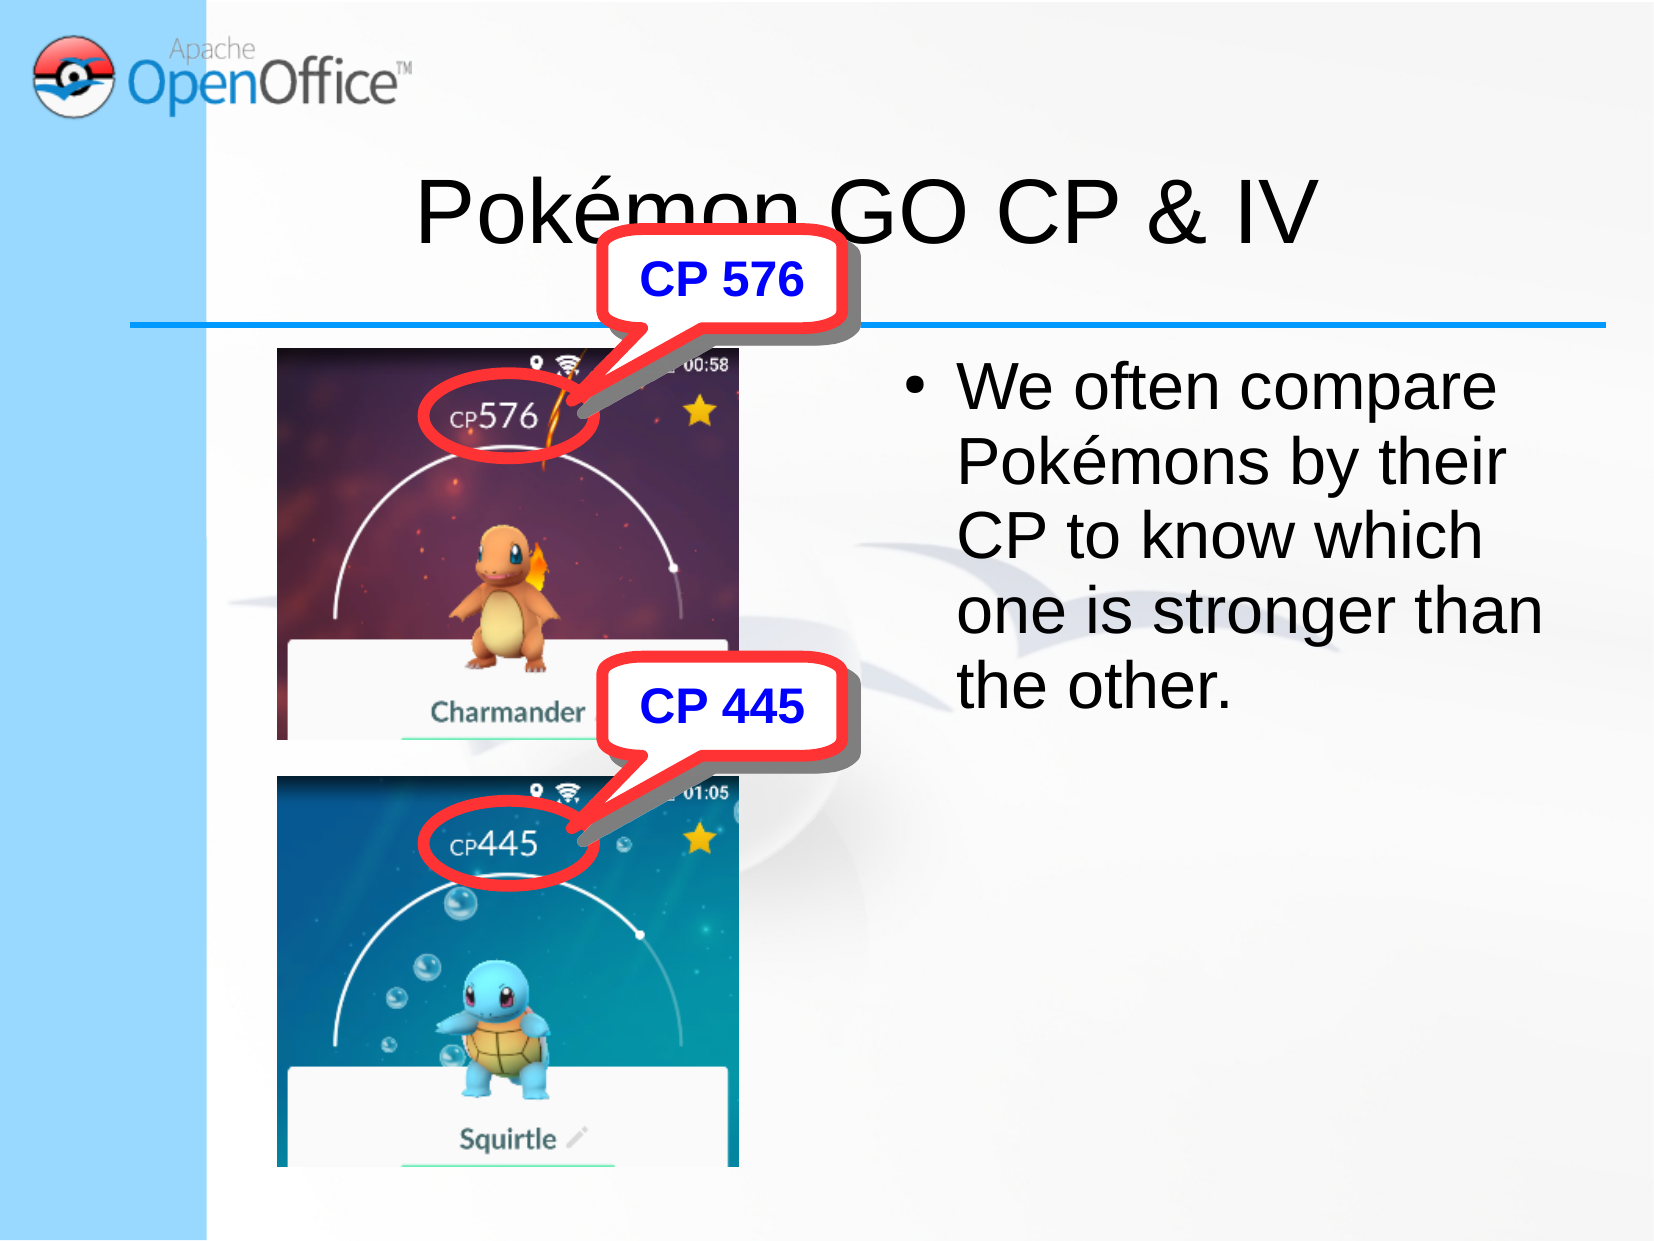

# Pokémon GO CP & IV
CP 576
We often compare Pokémons by their CP to know which one is stronger than the other.
CP 445